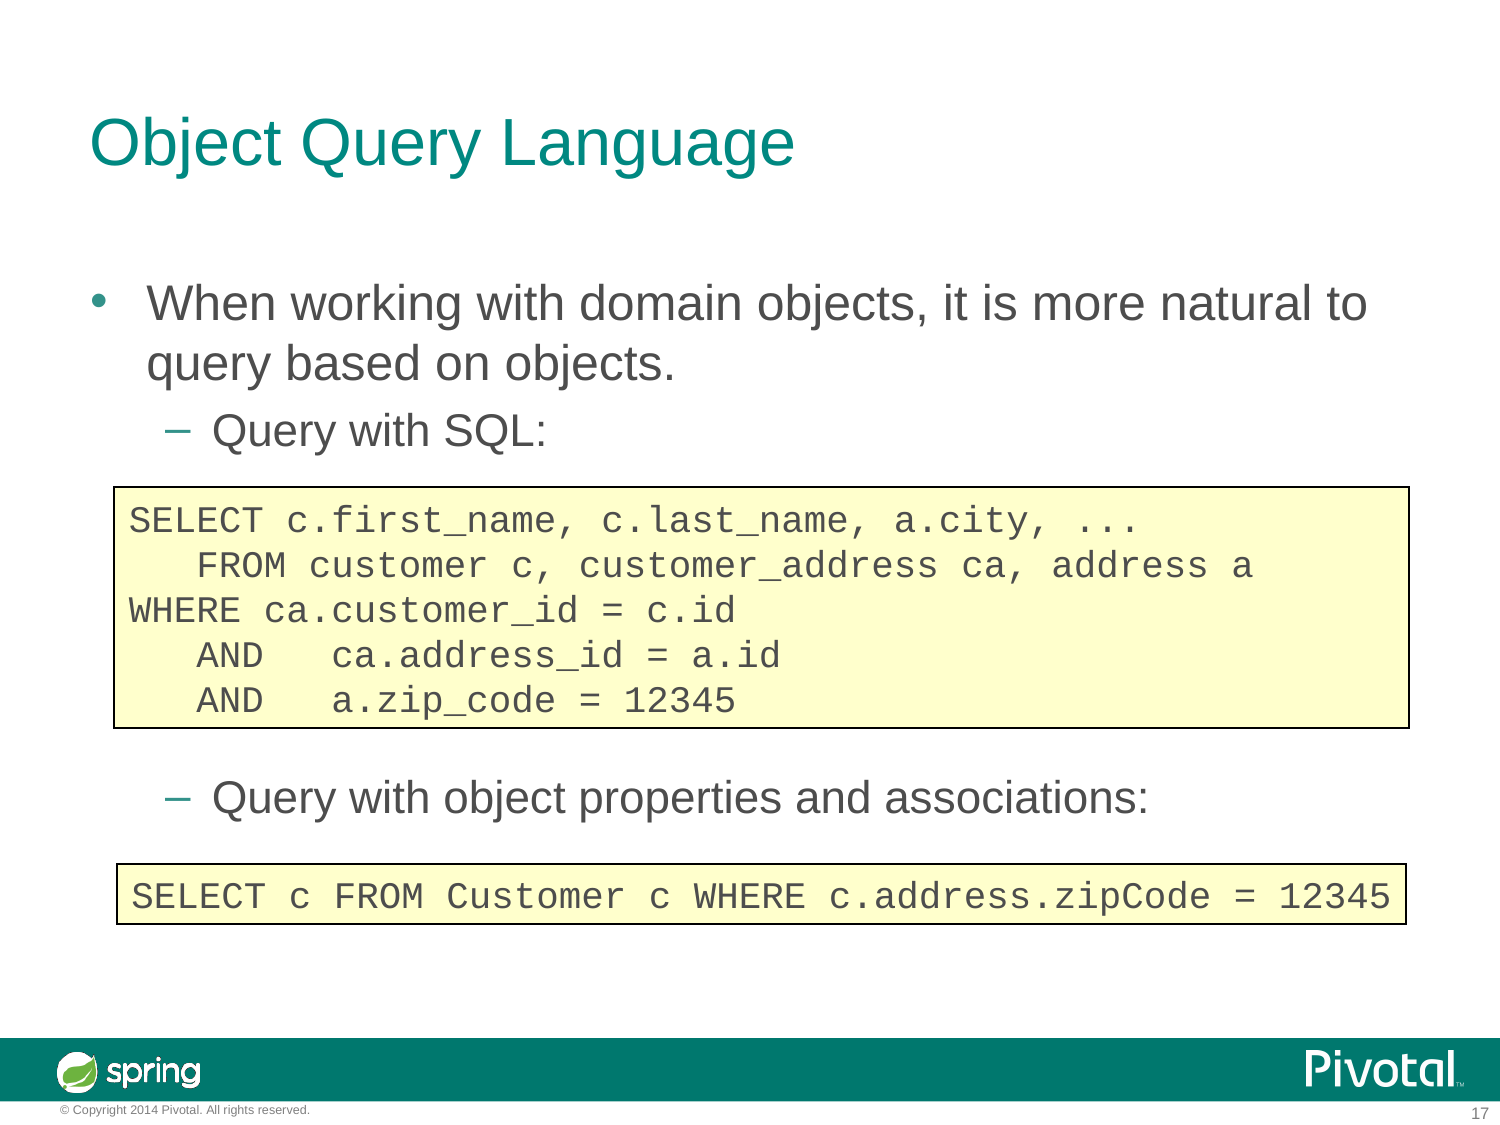

# Object Query Language
When working with domain objects, it is more natural to query based on objects.
Query with SQL:
Query with object properties and associations:
SELECT c.first_name, c.last_name, a.city, ...
 FROM customer c, customer_address ca, address a
WHERE ca.customer_id = c.id
 AND ca.address_id = a.id
 AND a.zip_code = 12345
SELECT c FROM Customer c WHERE c.address.zipCode = 12345